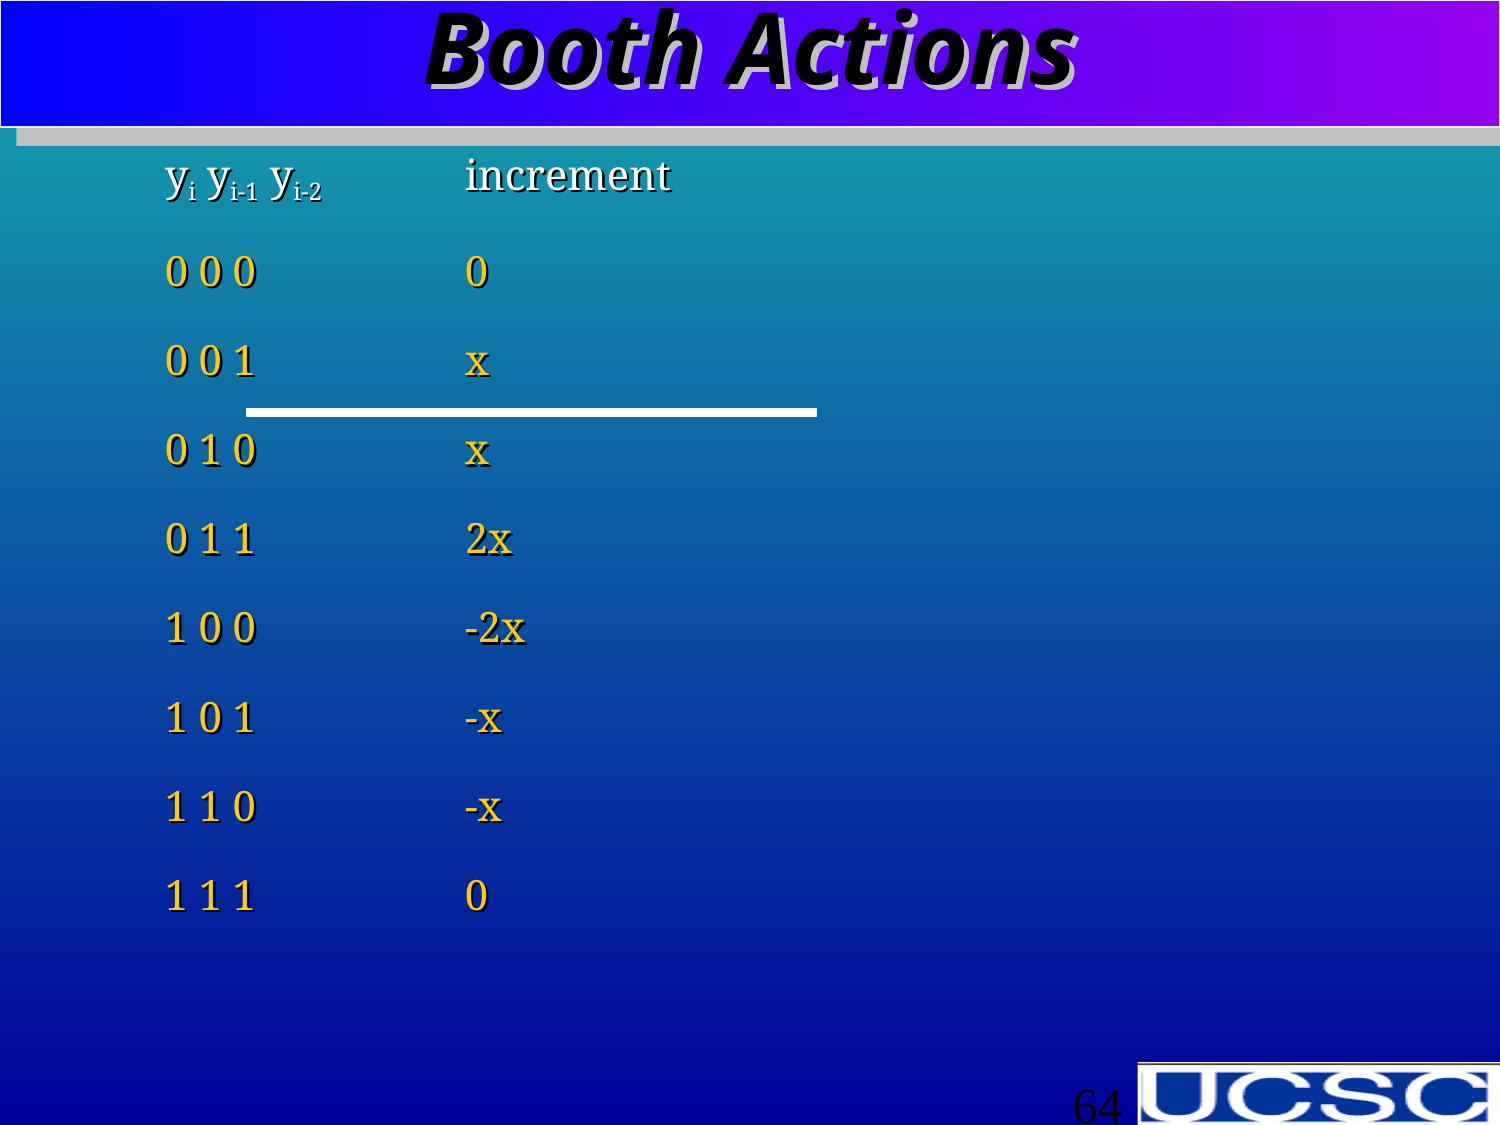

# Booth Actions
		yi yi-1 yi-2	increment
		0 0 0		0
		0 0 1		x
		0 1 0		x
		0 1 1		2x
		1 0 0		-2x
		1 0 1		-x
		1 1 0		-x
		1 1 1		0
64